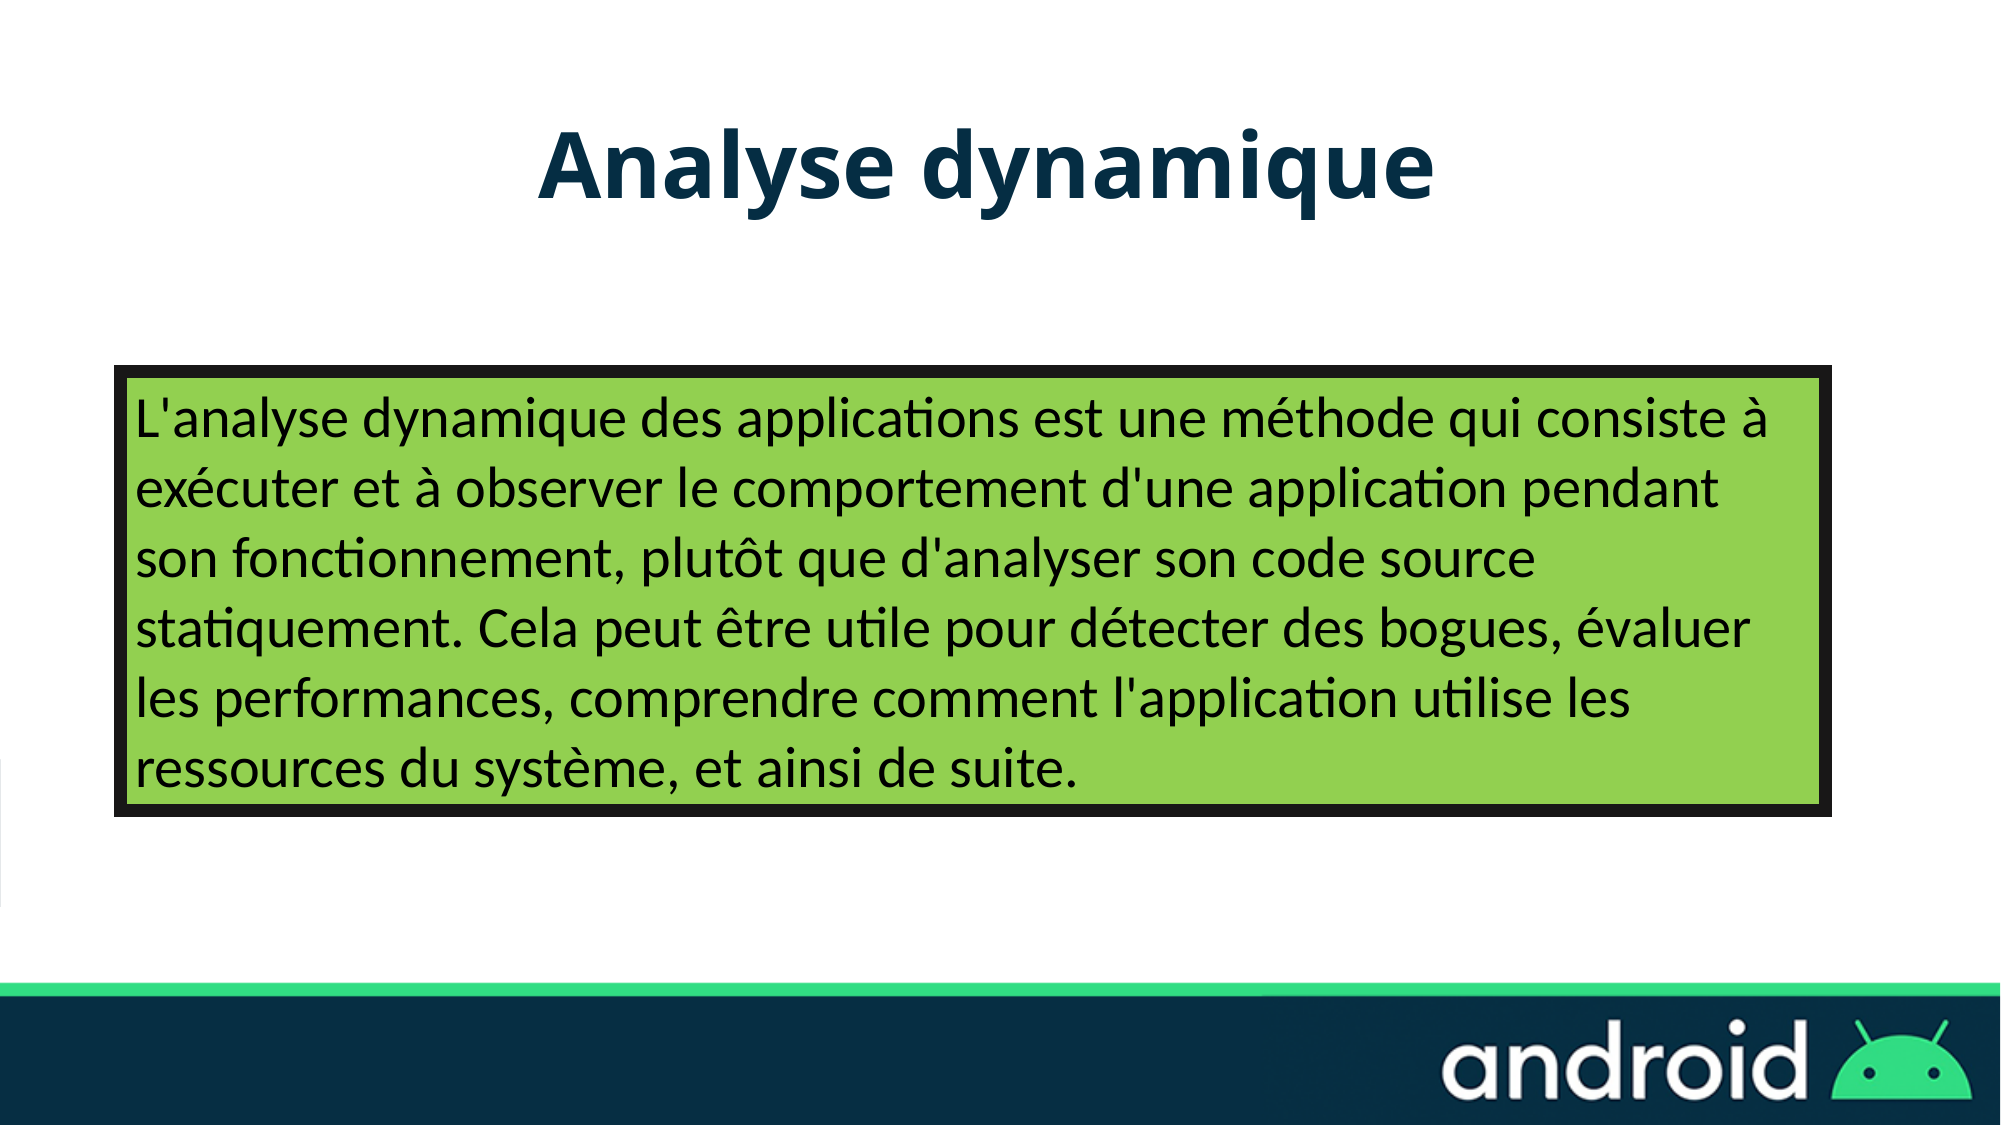

# Analyse dynamique
L'analyse dynamique des applications est une méthode qui consiste à exécuter et à observer le comportement d'une application pendant son fonctionnement, plutôt que d'analyser son code source statiquement. Cela peut être utile pour détecter des bogues, évaluer les performances, comprendre comment l'application utilise les ressources du système, et ainsi de suite.